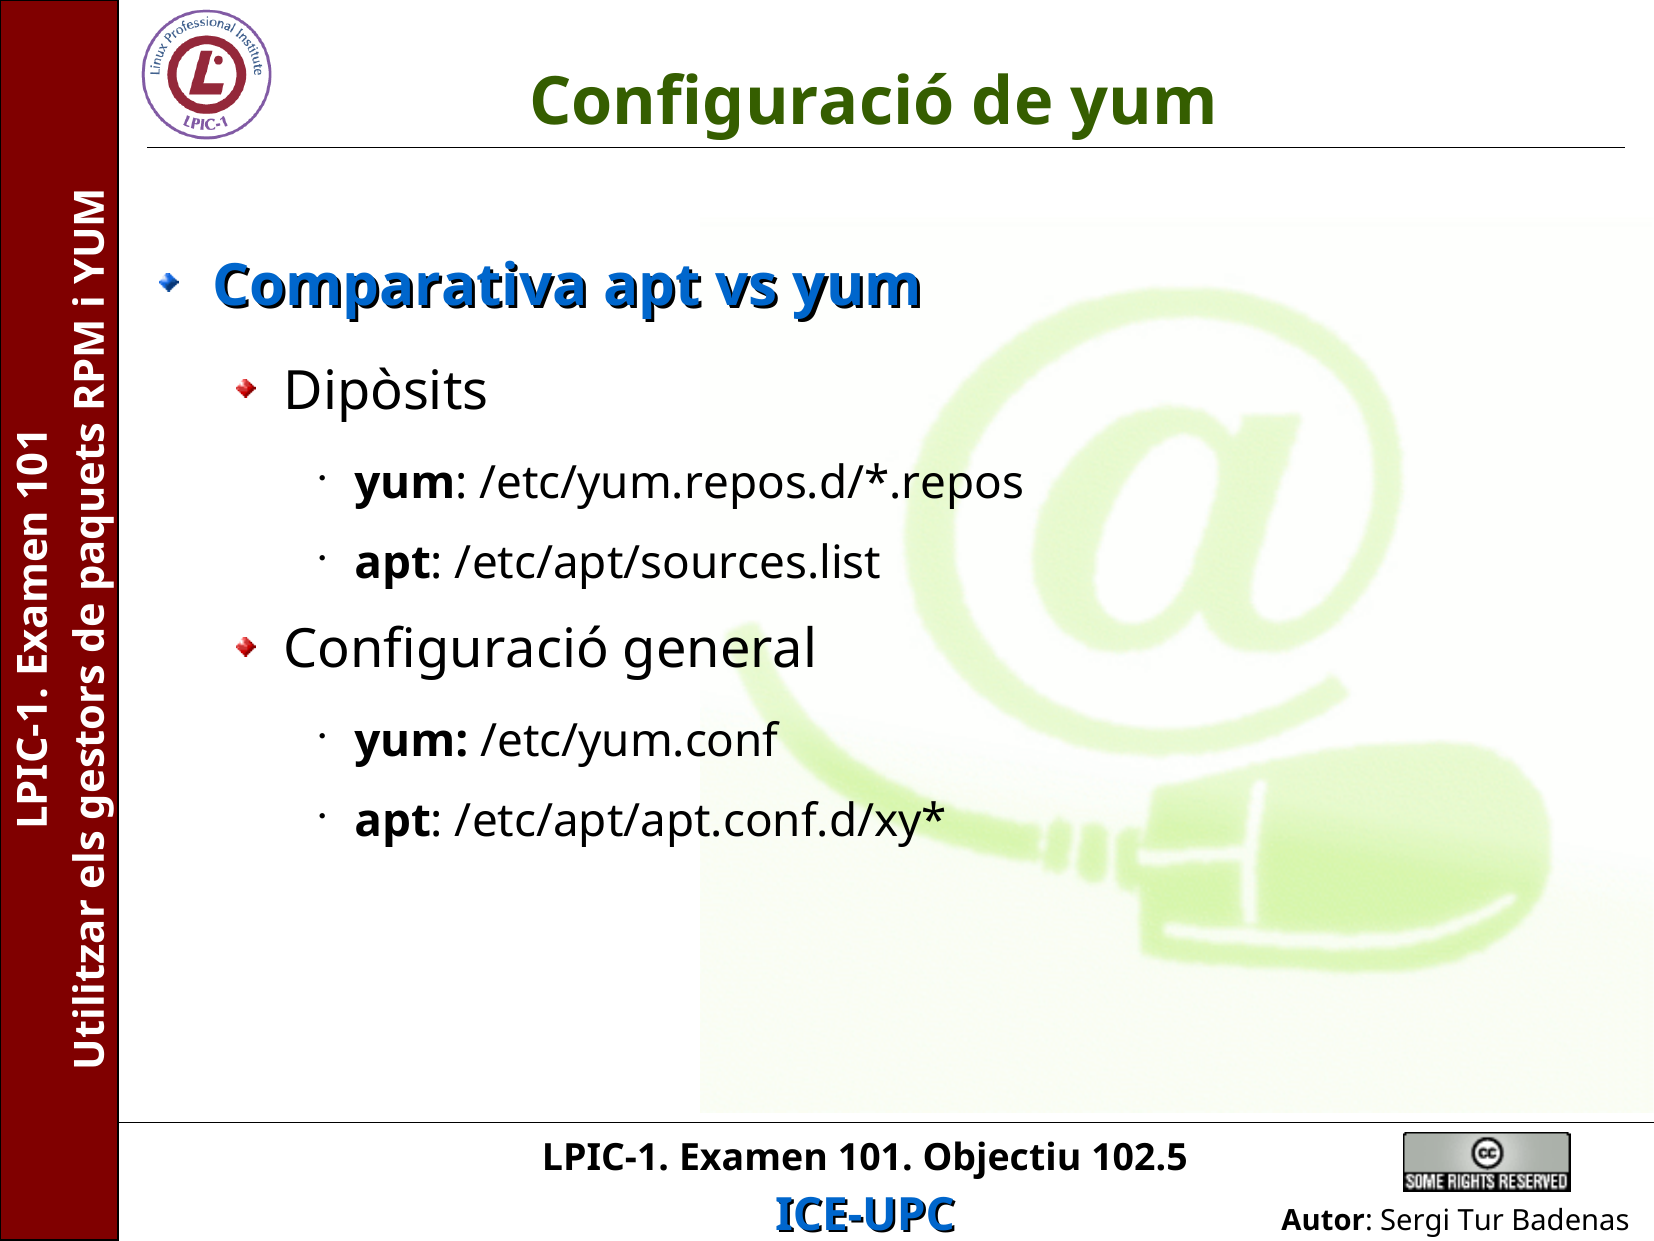

# Configuració de yum
Comparativa apt vs yum
Dipòsits
yum: /etc/yum.repos.d/*.repos
apt: /etc/apt/sources.list
Configuració general
yum: /etc/yum.conf
apt: /etc/apt/apt.conf.d/xy*